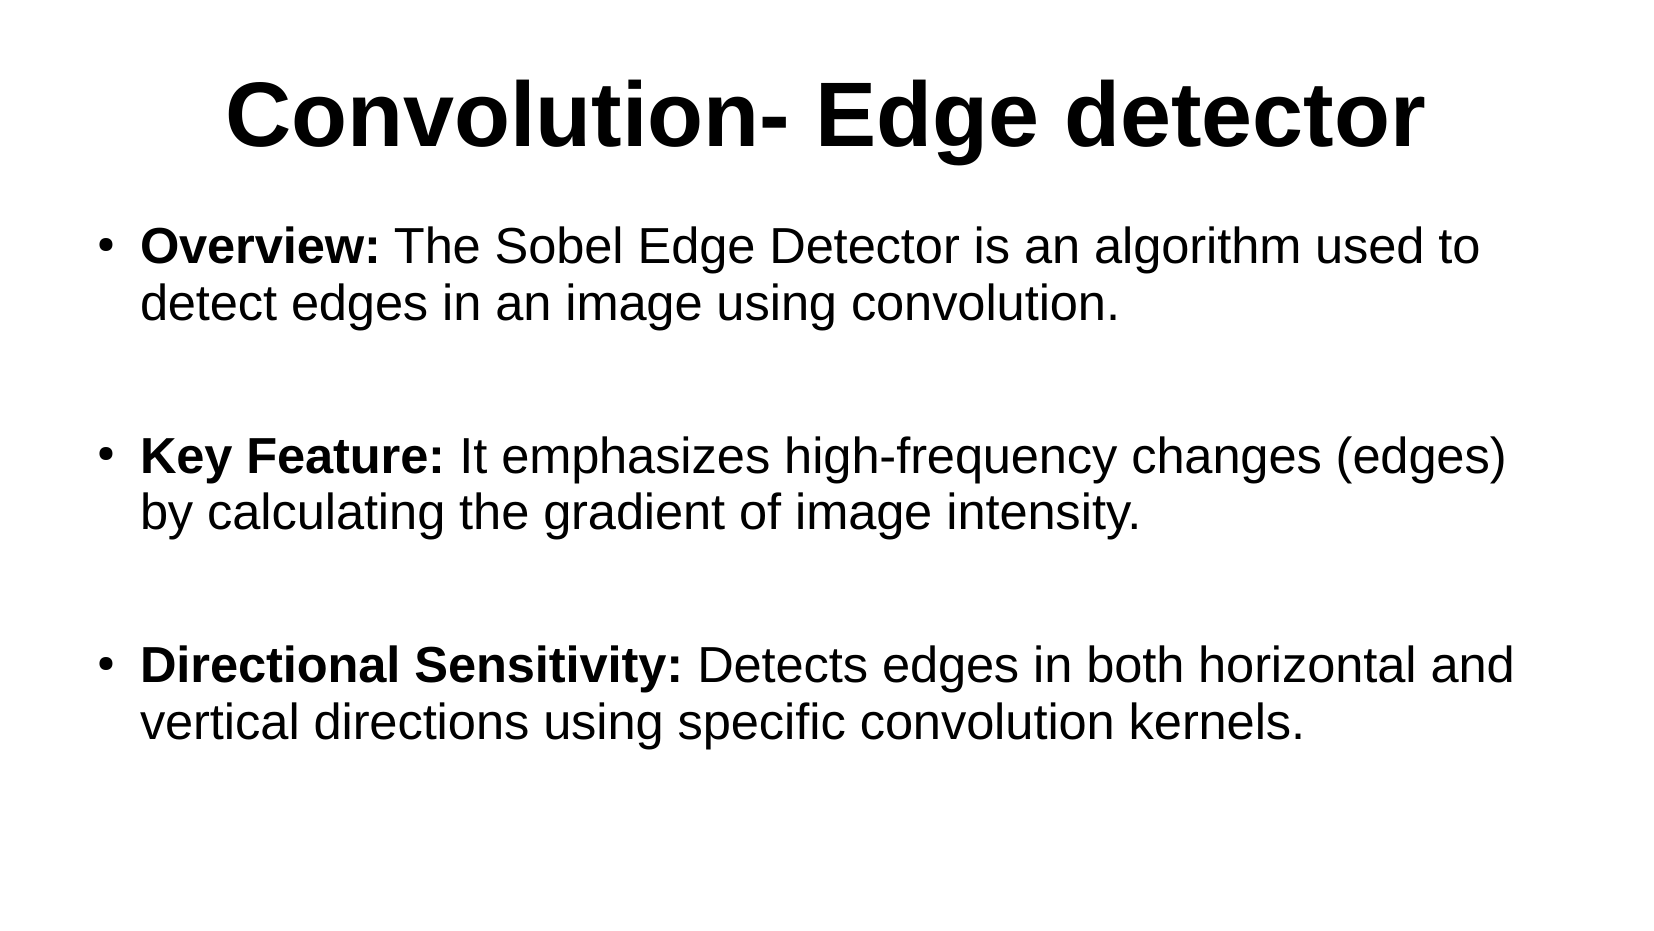

# Convolution- Edge detector
Overview: The Sobel Edge Detector is an algorithm used to detect edges in an image using convolution.
Key Feature: It emphasizes high-frequency changes (edges) by calculating the gradient of image intensity.
Directional Sensitivity: Detects edges in both horizontal and vertical directions using specific convolution kernels.